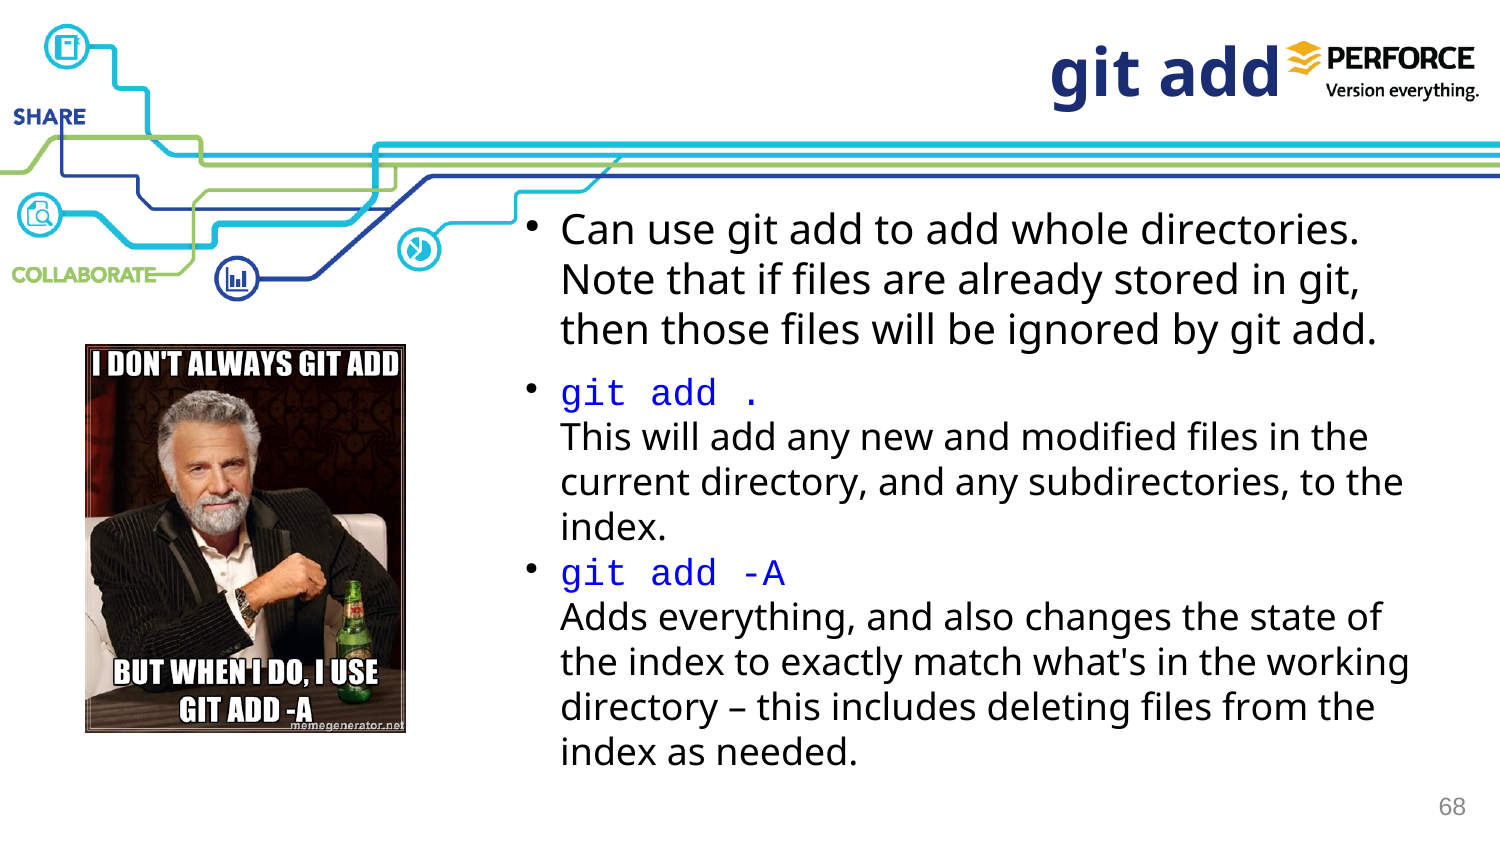

# git add
Can use git add to add whole directories. Note that if files are already stored in git, then those files will be ignored by git add.
git add .
This will add any new and modified files in the current directory, and any subdirectories, to the index.
git add -A
Adds everything, and also changes the state of the index to exactly match what's in the working directory – this includes deleting files from the index as needed.